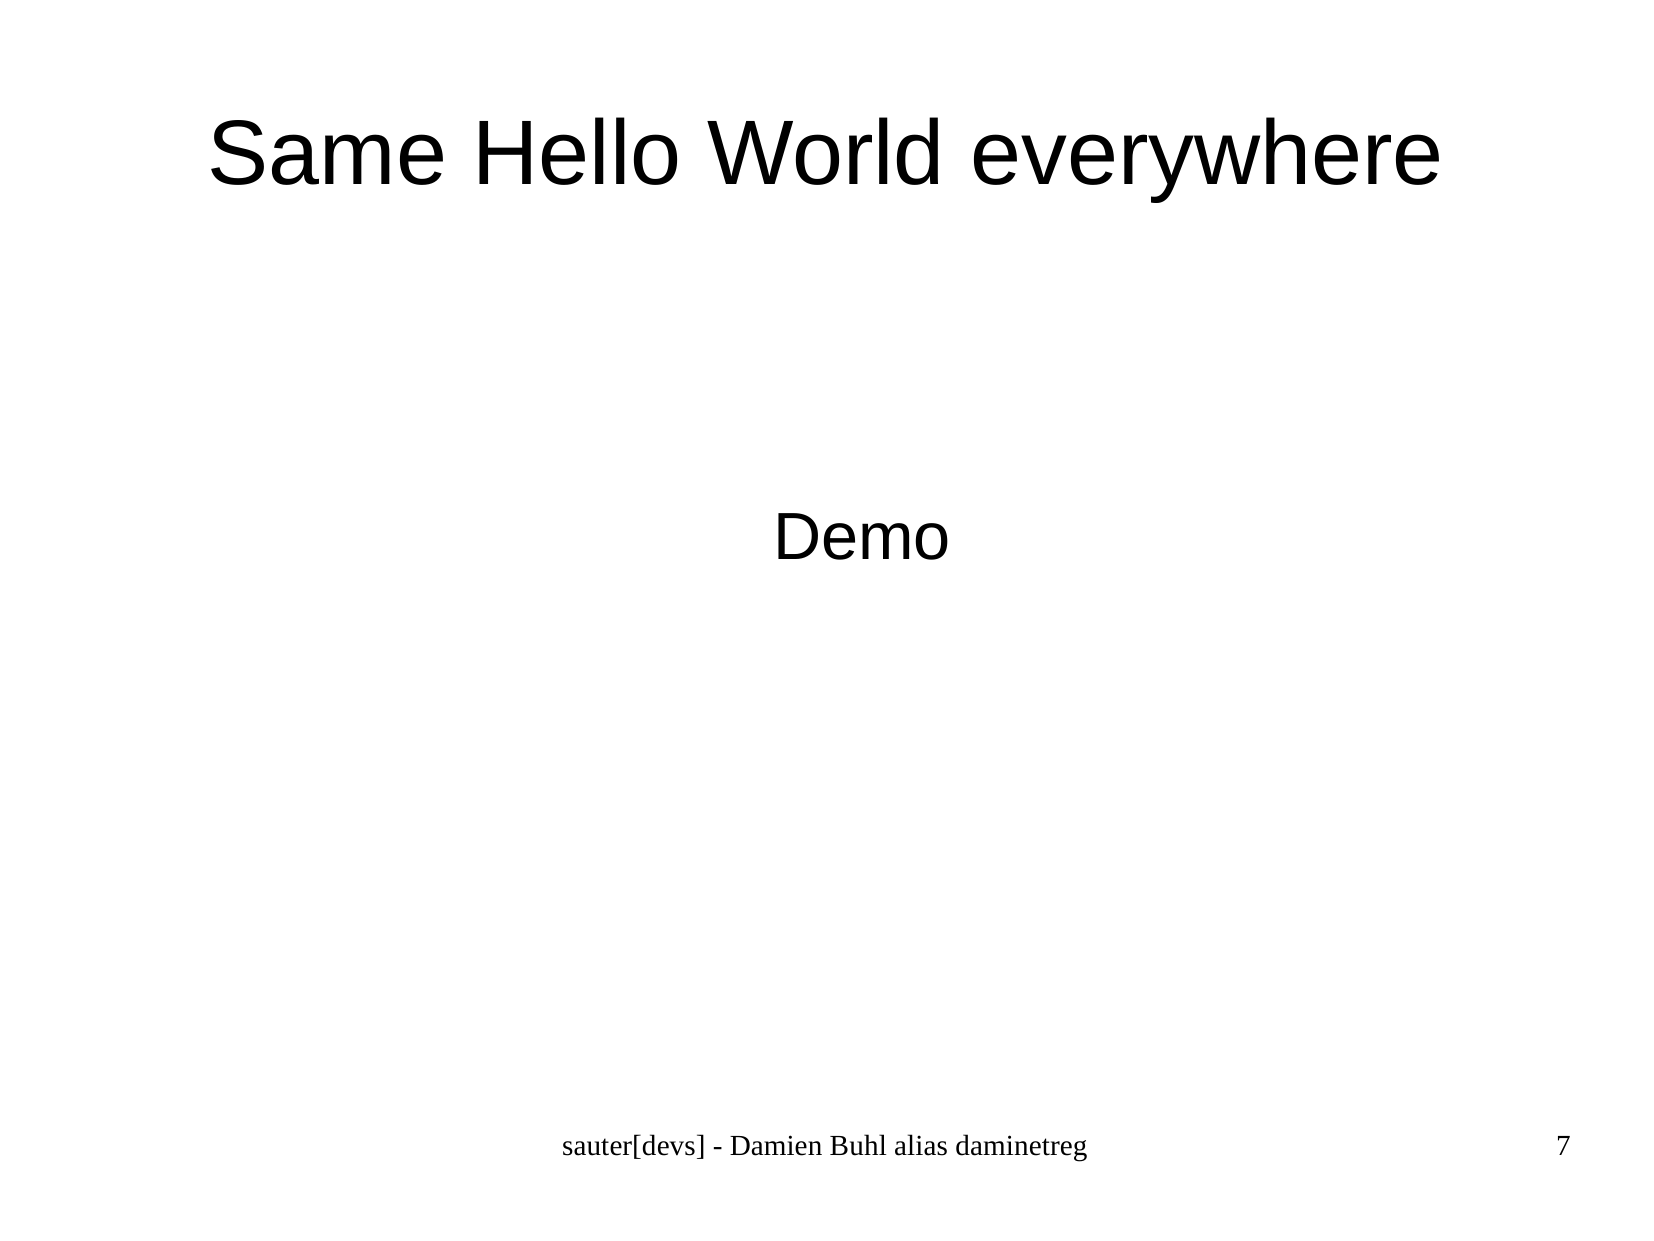

# Same Hello World everywhere
Demo
7